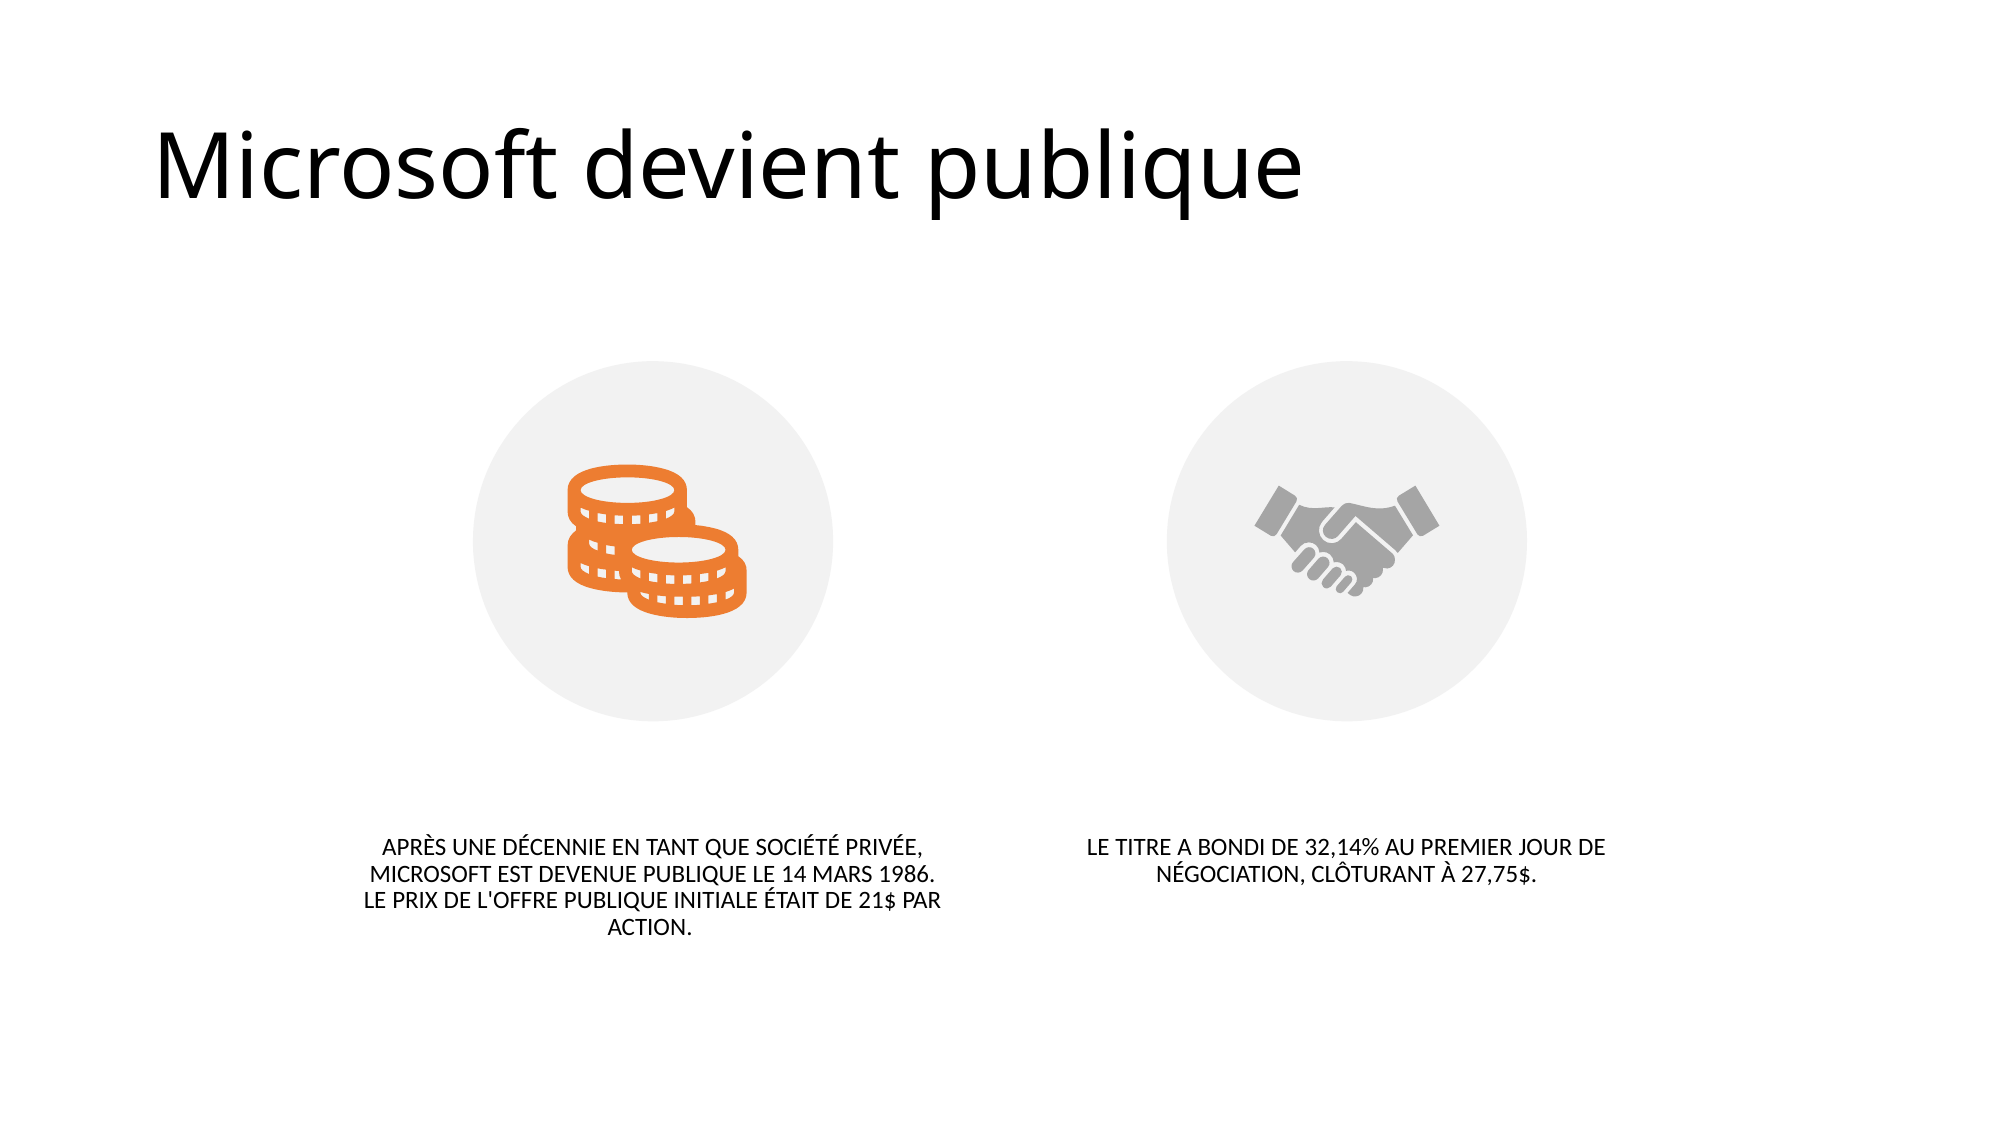

# Microsoft devient publique
Après une décennie en tant que société privée, Microsoft est devenue publique le 14 mars 1986. Le prix de l'offre publique initiale était de 21$ par action.
Le titre a bondi de 32,14% au premier jour de négociation, clôturant à 27,75$.